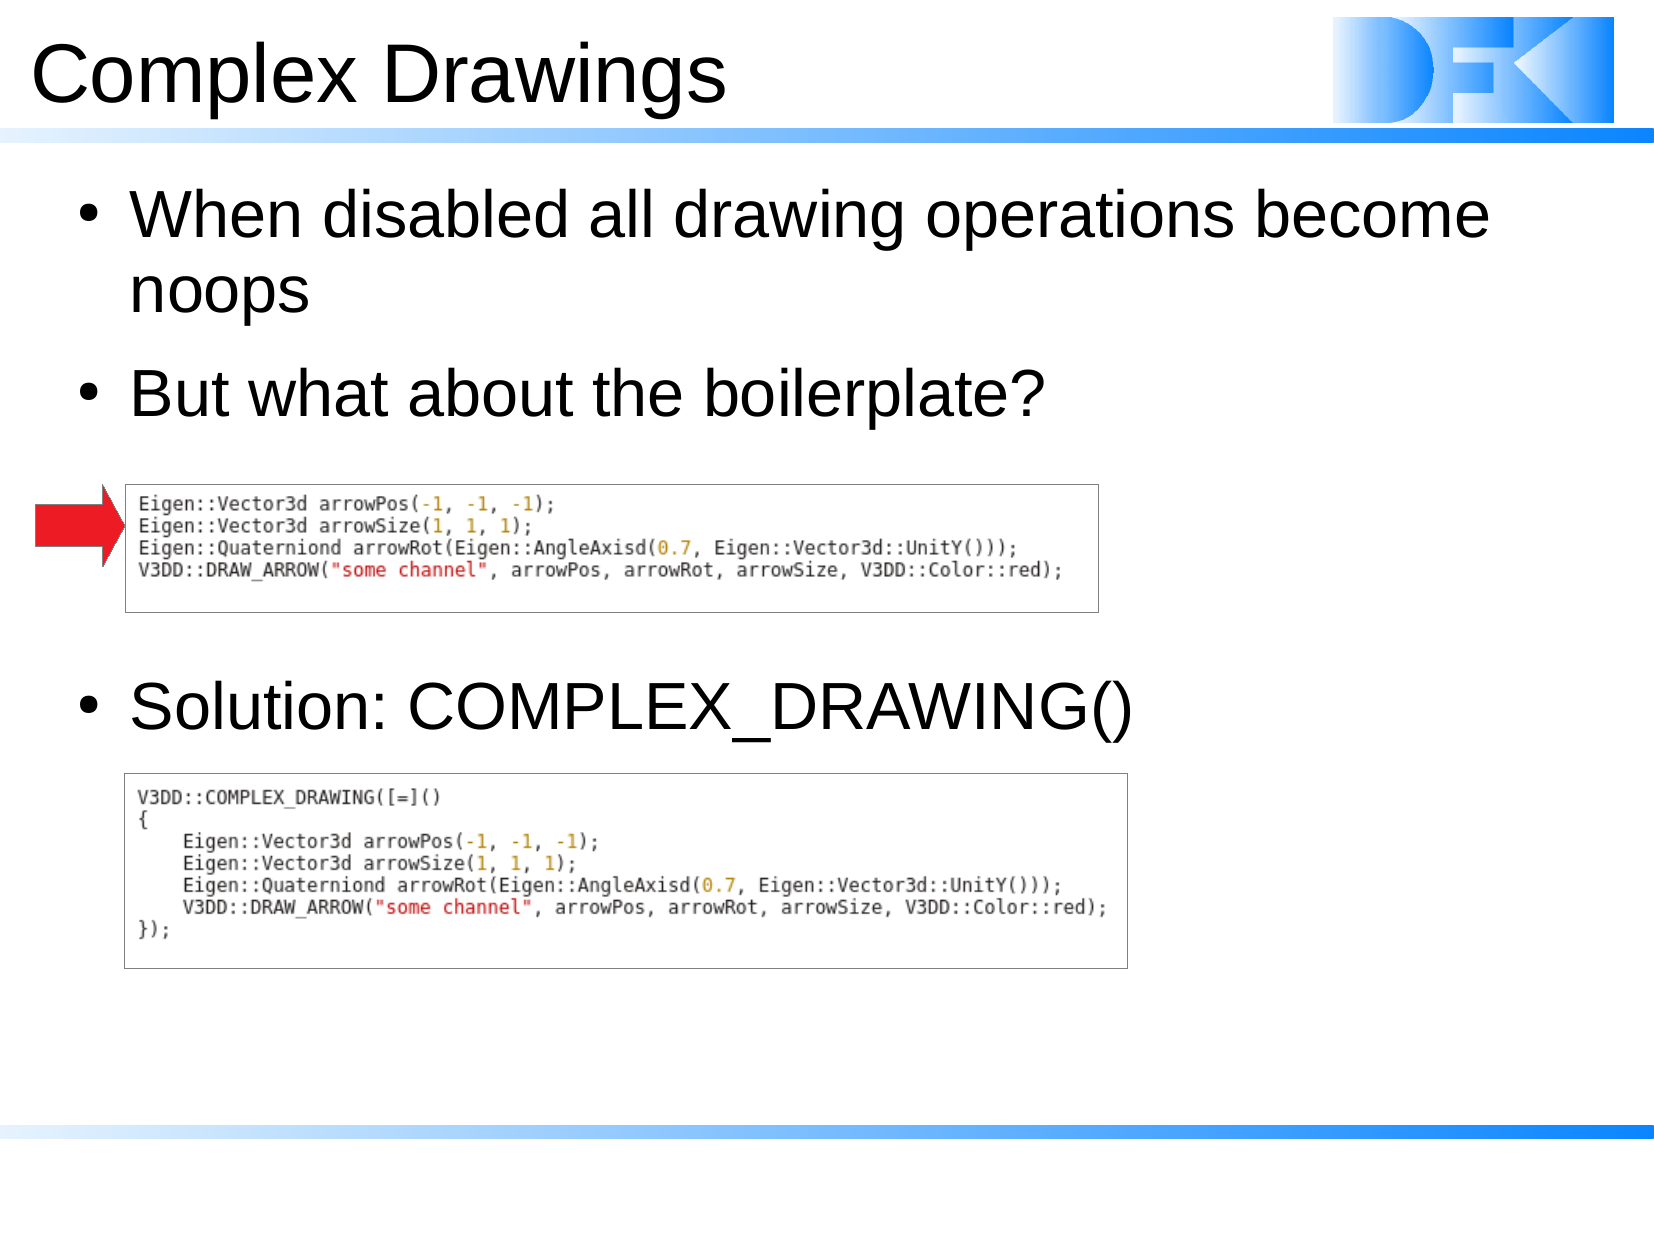

# Complex Drawings
When disabled all drawing operations become noops
But what about the boilerplate?
Solution: COMPLEX_DRAWING()